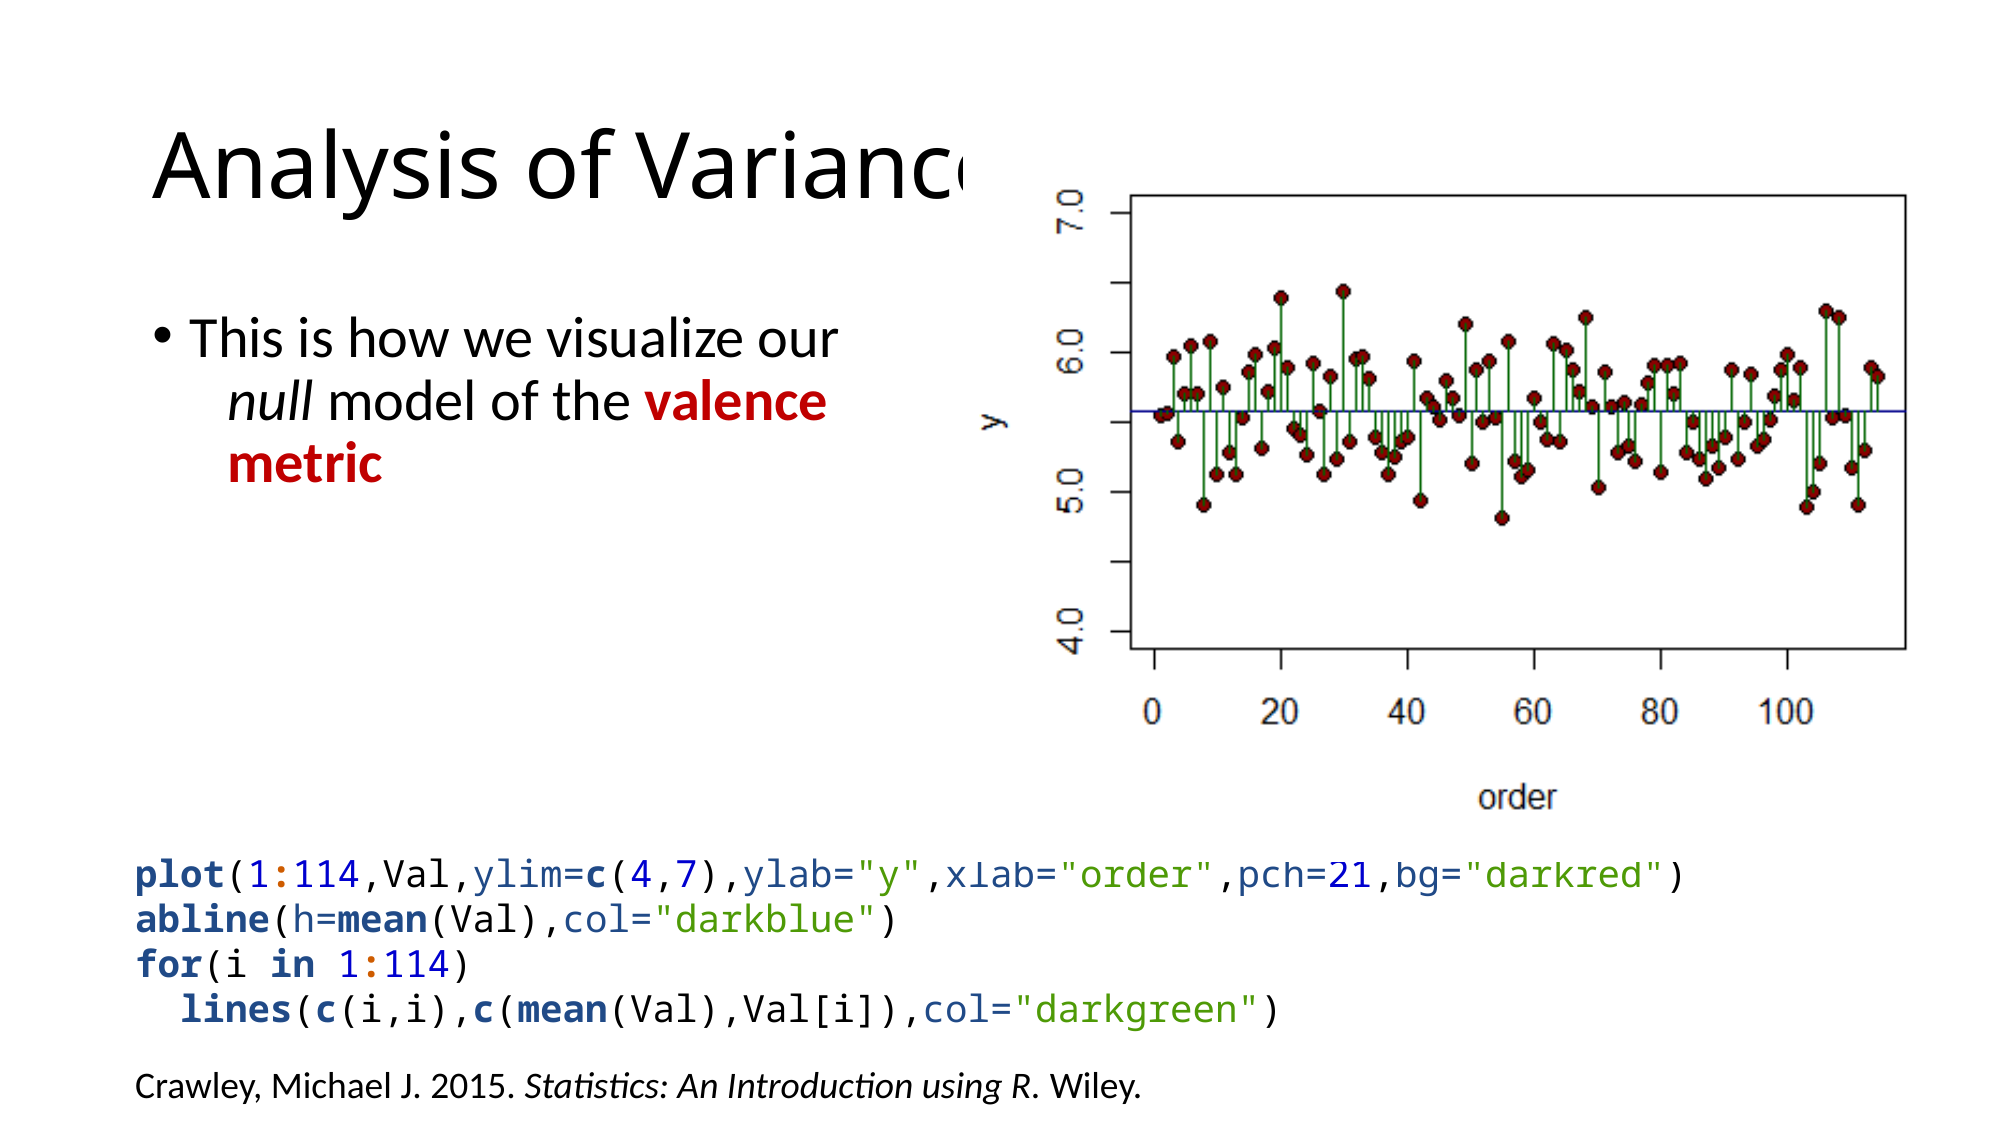

# Analysis of Variance
This is how we visualize our null model of the valence metric
plot(1:114,Val,ylim=c(4,7),ylab="y",xlab="order",pch=21,bg="darkred")
abline(h=mean(Val),col="darkblue")
for(i in 1:114)
 lines(c(i,i),c(mean(Val),Val[i]),col="darkgreen")
Crawley, Michael J. 2015. Statistics: An Introduction using R. Wiley.